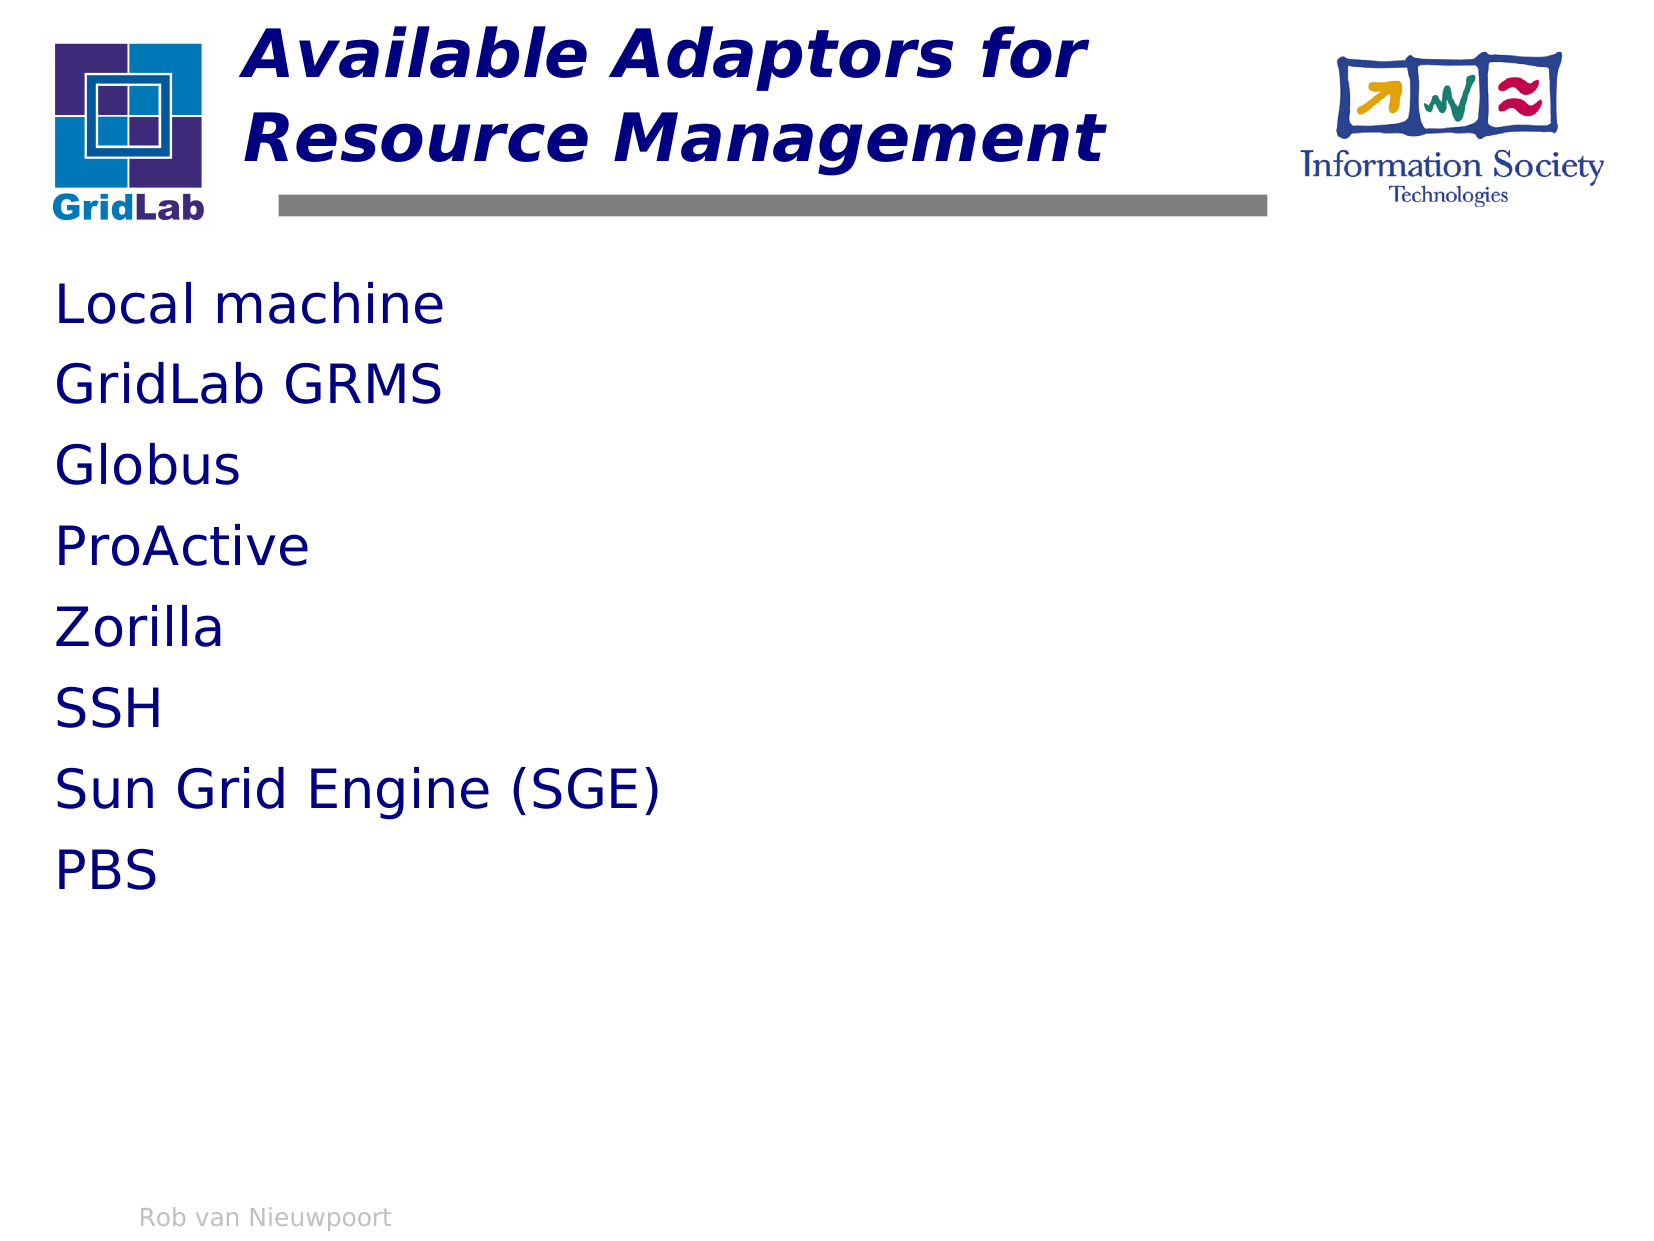

# Available Adaptors for Resource Management
Local machine
GridLab GRMS
Globus
ProActive
Zorilla
SSH
Sun Grid Engine (SGE)
PBS